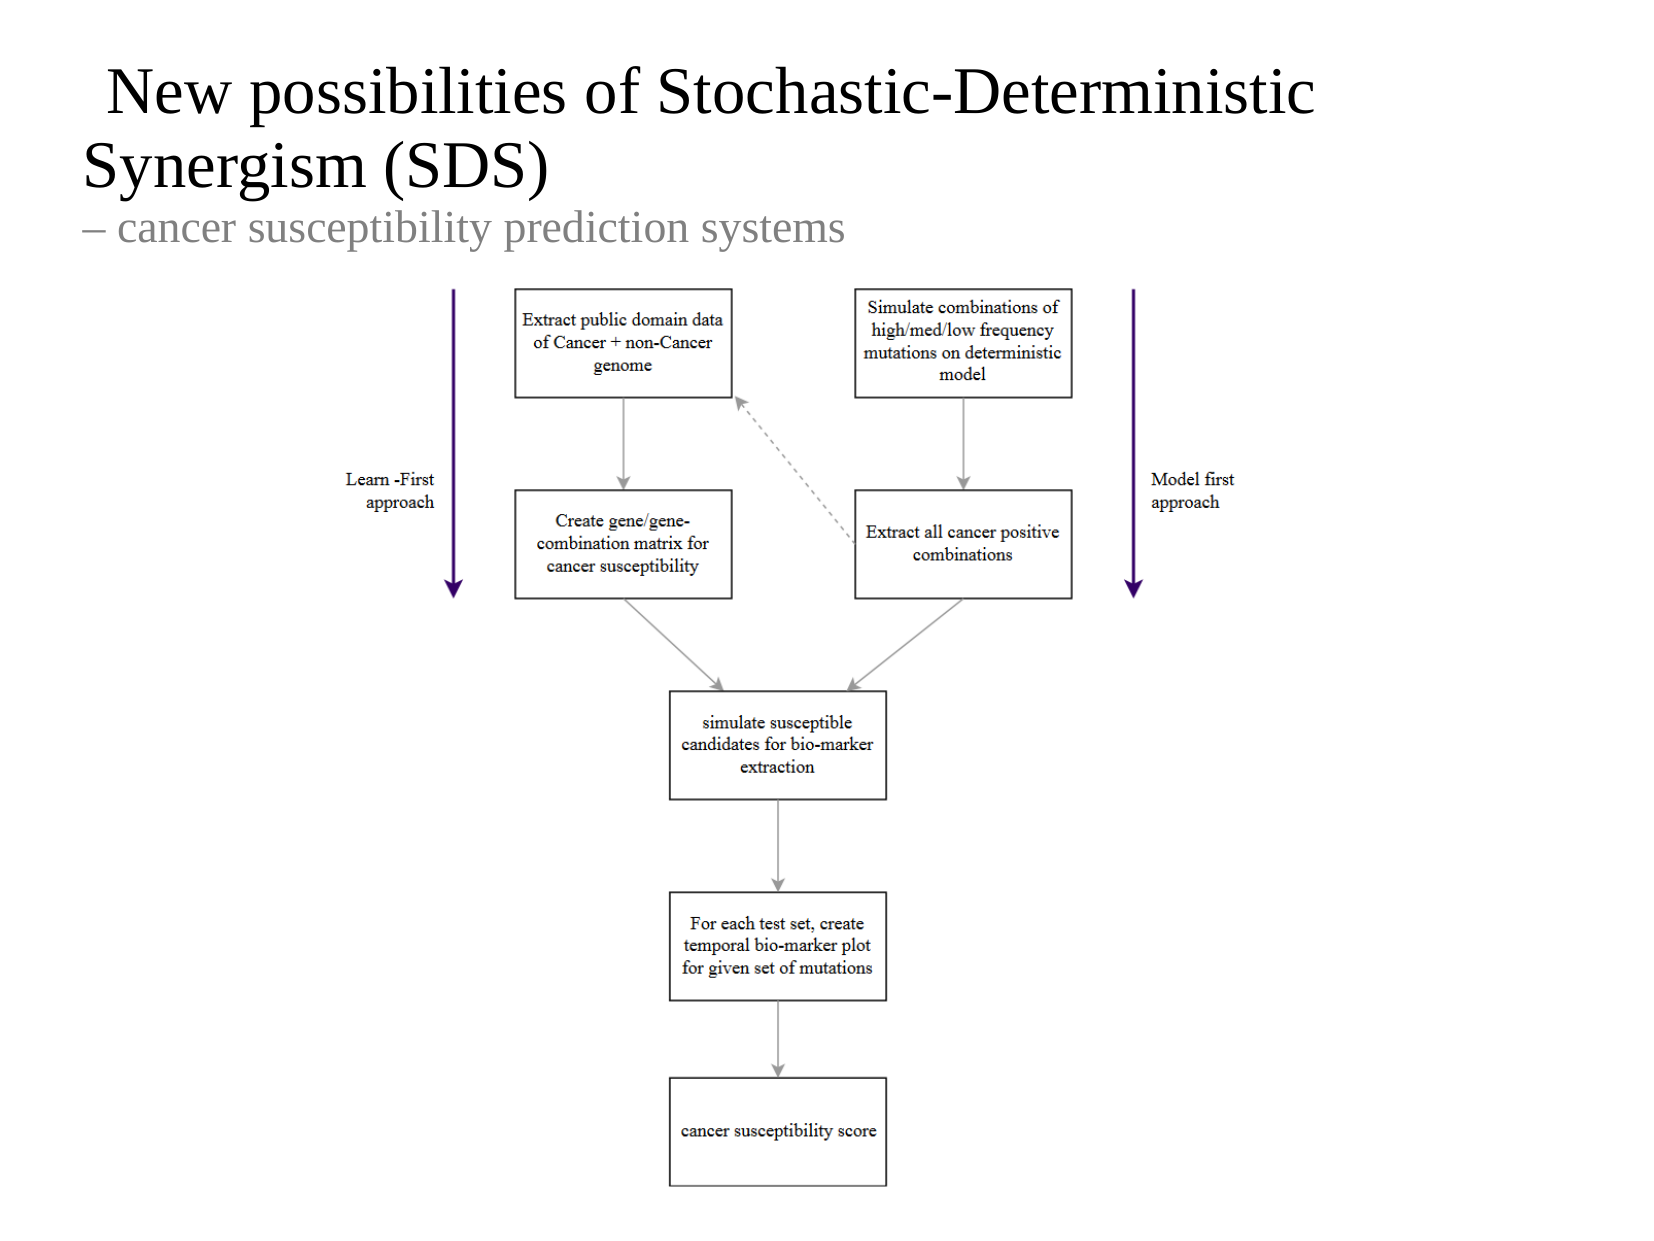

# New possibilities of Stochastic-Deterministic Synergism (SDS) – cancer susceptibility prediction systems